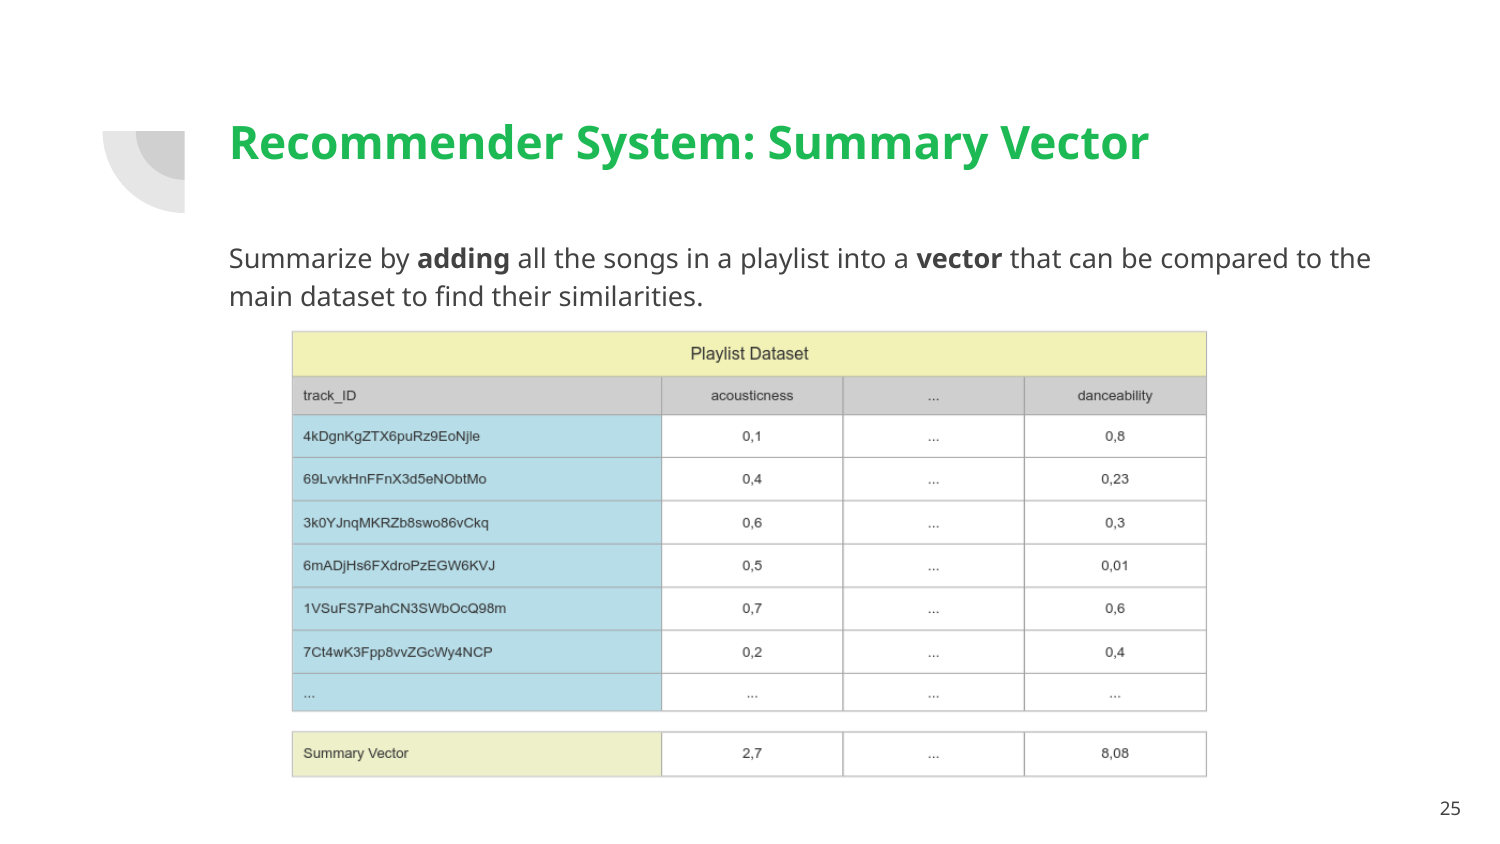

# Recommender System: Summary Vector
Summarize by adding all the songs in a playlist into a vector that can be compared to the main dataset to find their similarities.